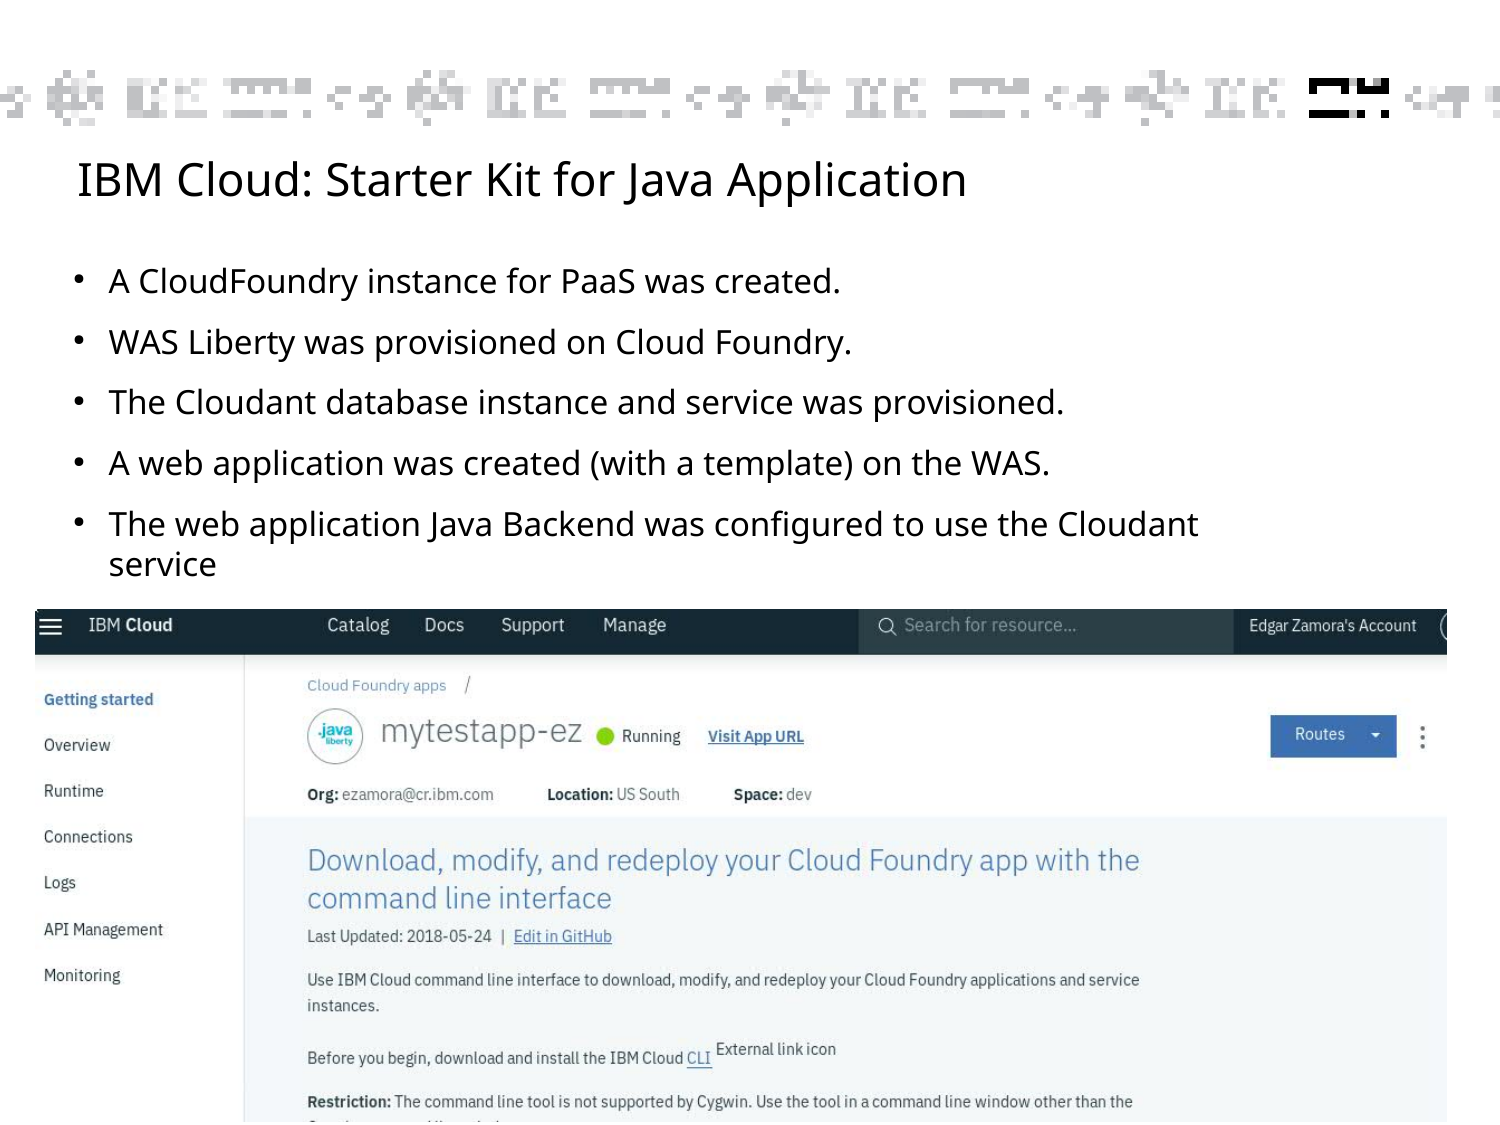

# IBM Cloud: Starter Kit for Java Application
A CloudFoundry instance for PaaS was created.
WAS Liberty was provisioned on Cloud Foundry.
The Cloudant database instance and service was provisioned.
A web application was created (with a template) on the WAS.
The web application Java Backend was configured to use the Cloudant service
7